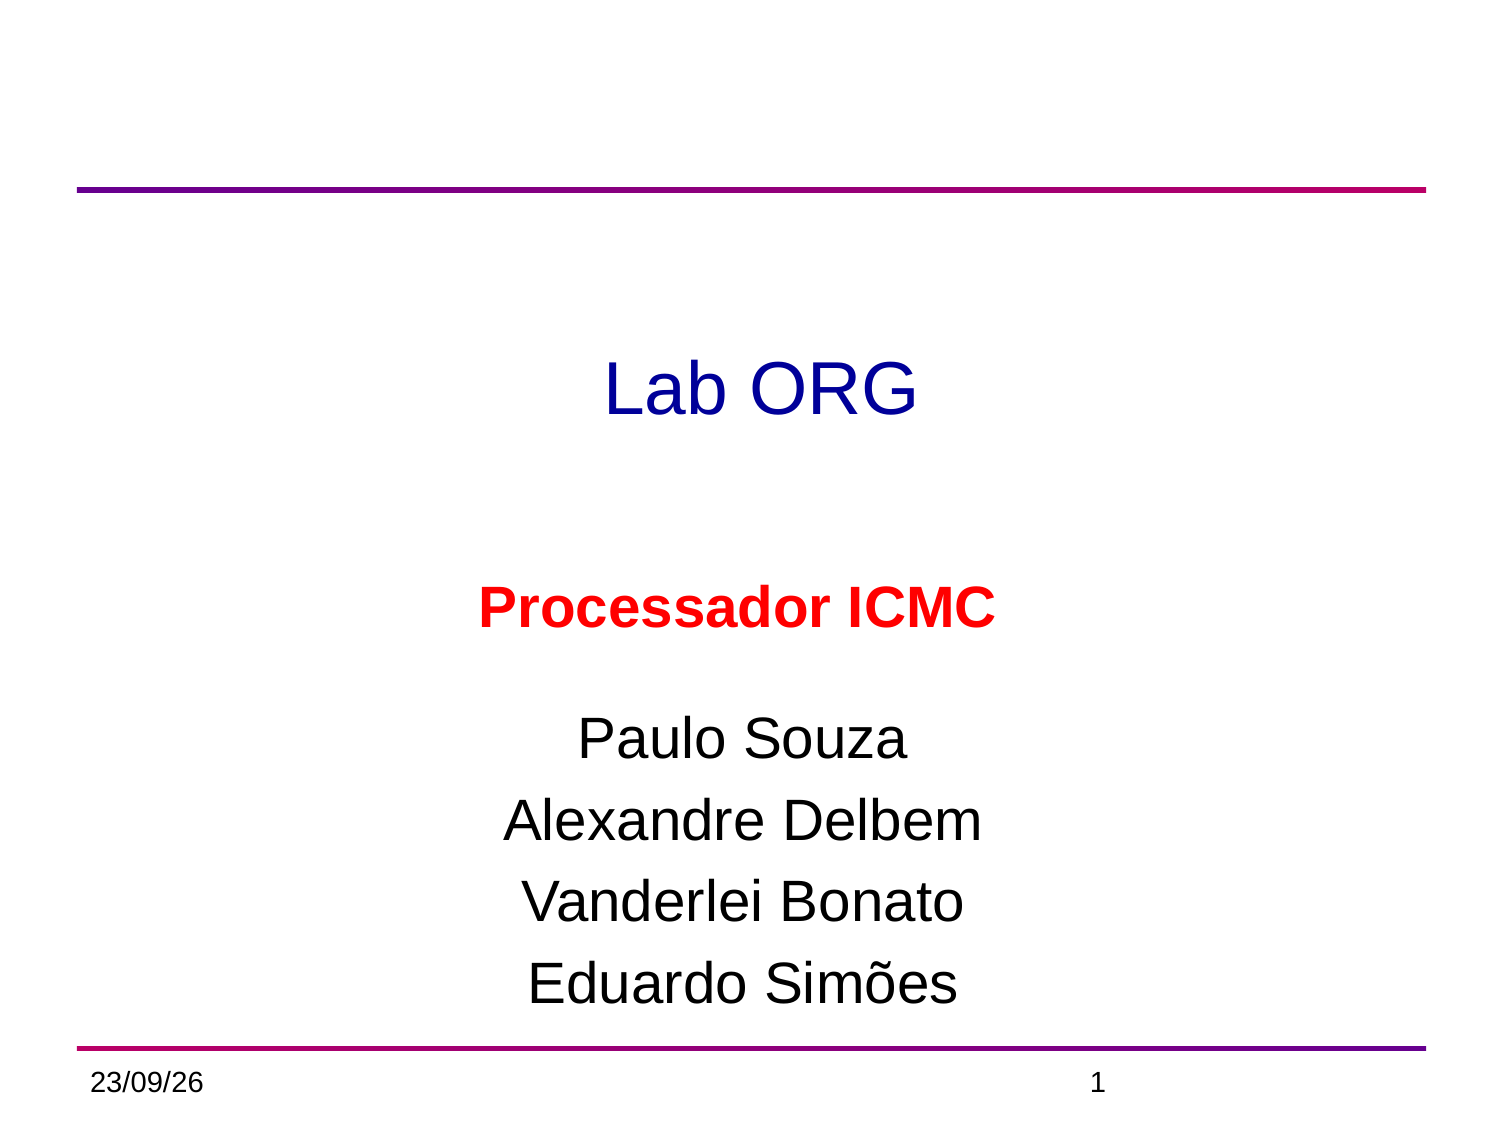

# Lab ORG
Processador ICMC
Paulo Souza
Alexandre Delbem
Vanderlei Bonato
Eduardo Simões